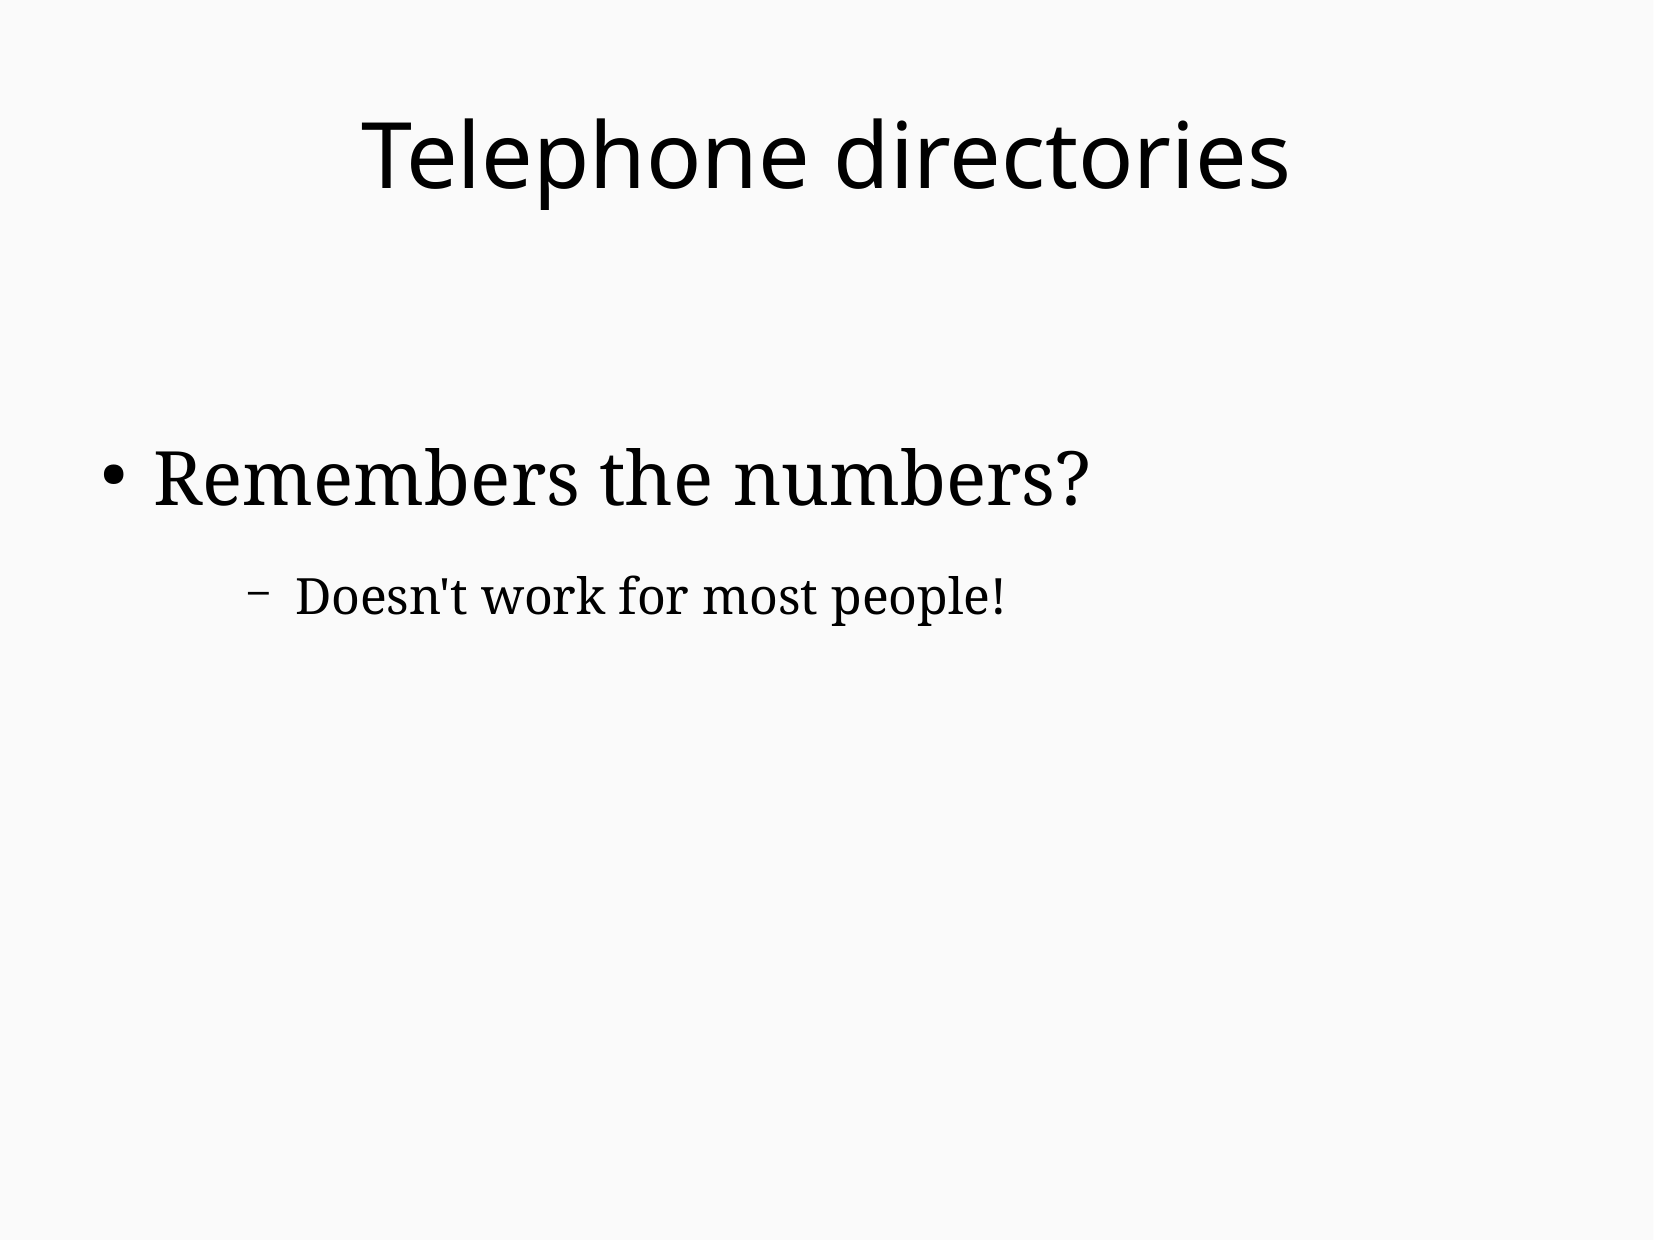

# Telephone directories
Remembers the numbers?
Doesn't work for most people!